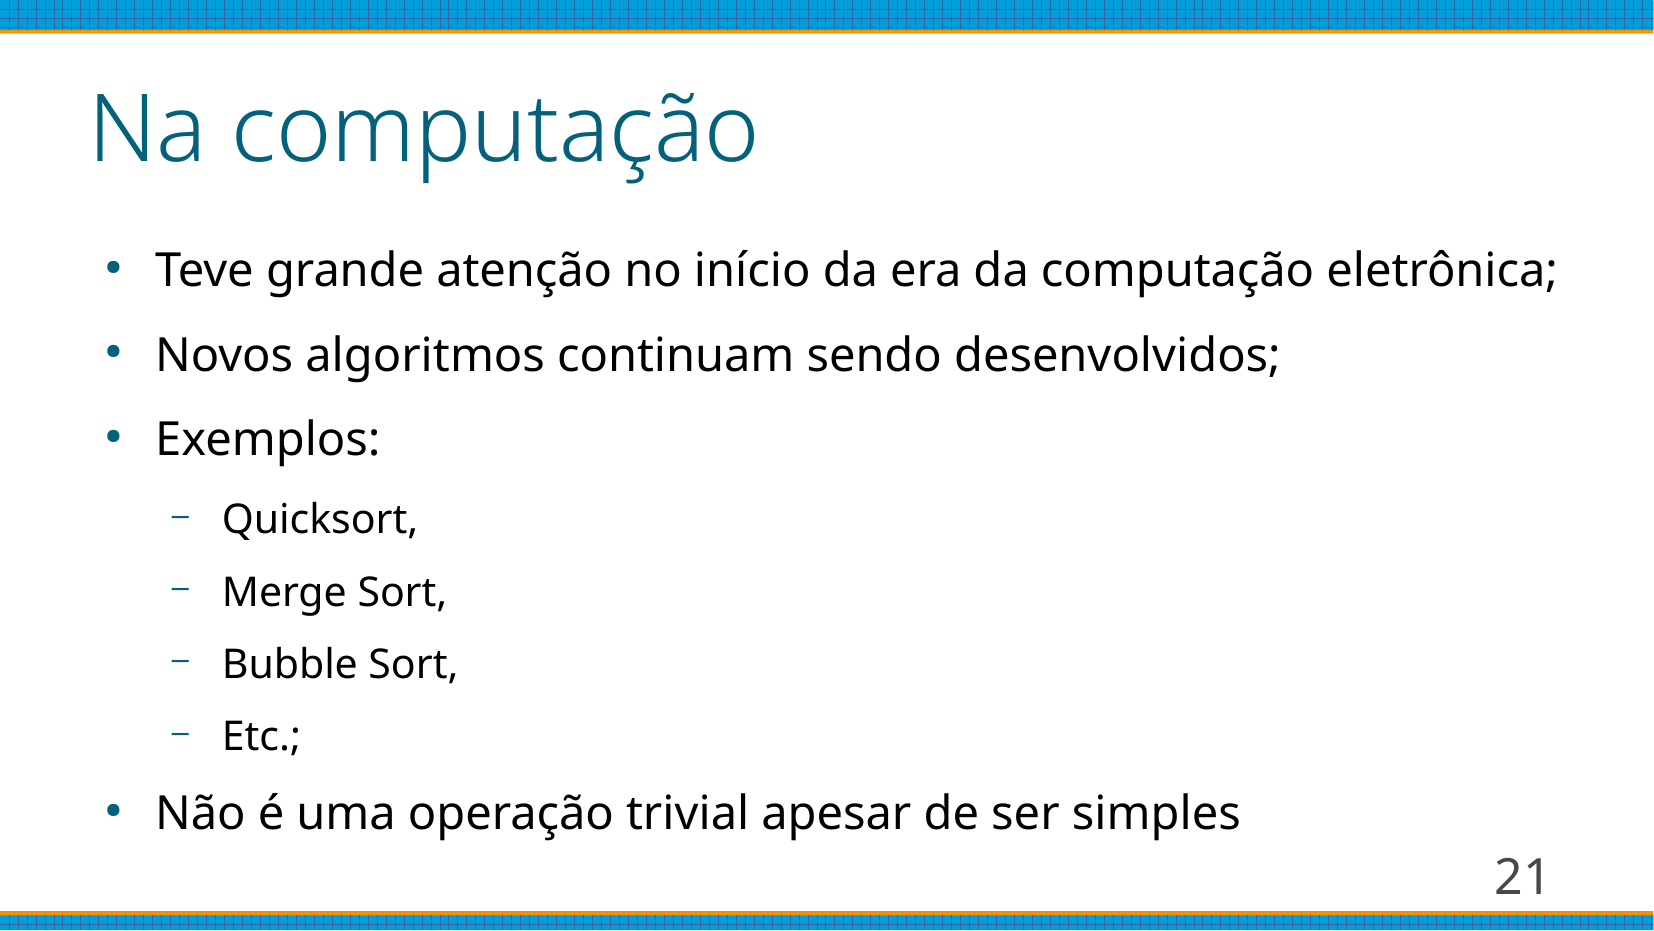

# Na computação
Teve grande atenção no início da era da computação eletrônica;
Novos algoritmos continuam sendo desenvolvidos;
Exemplos:
Quicksort,
Merge Sort,
Bubble Sort,
Etc.;
Não é uma operação trivial apesar de ser simples
21